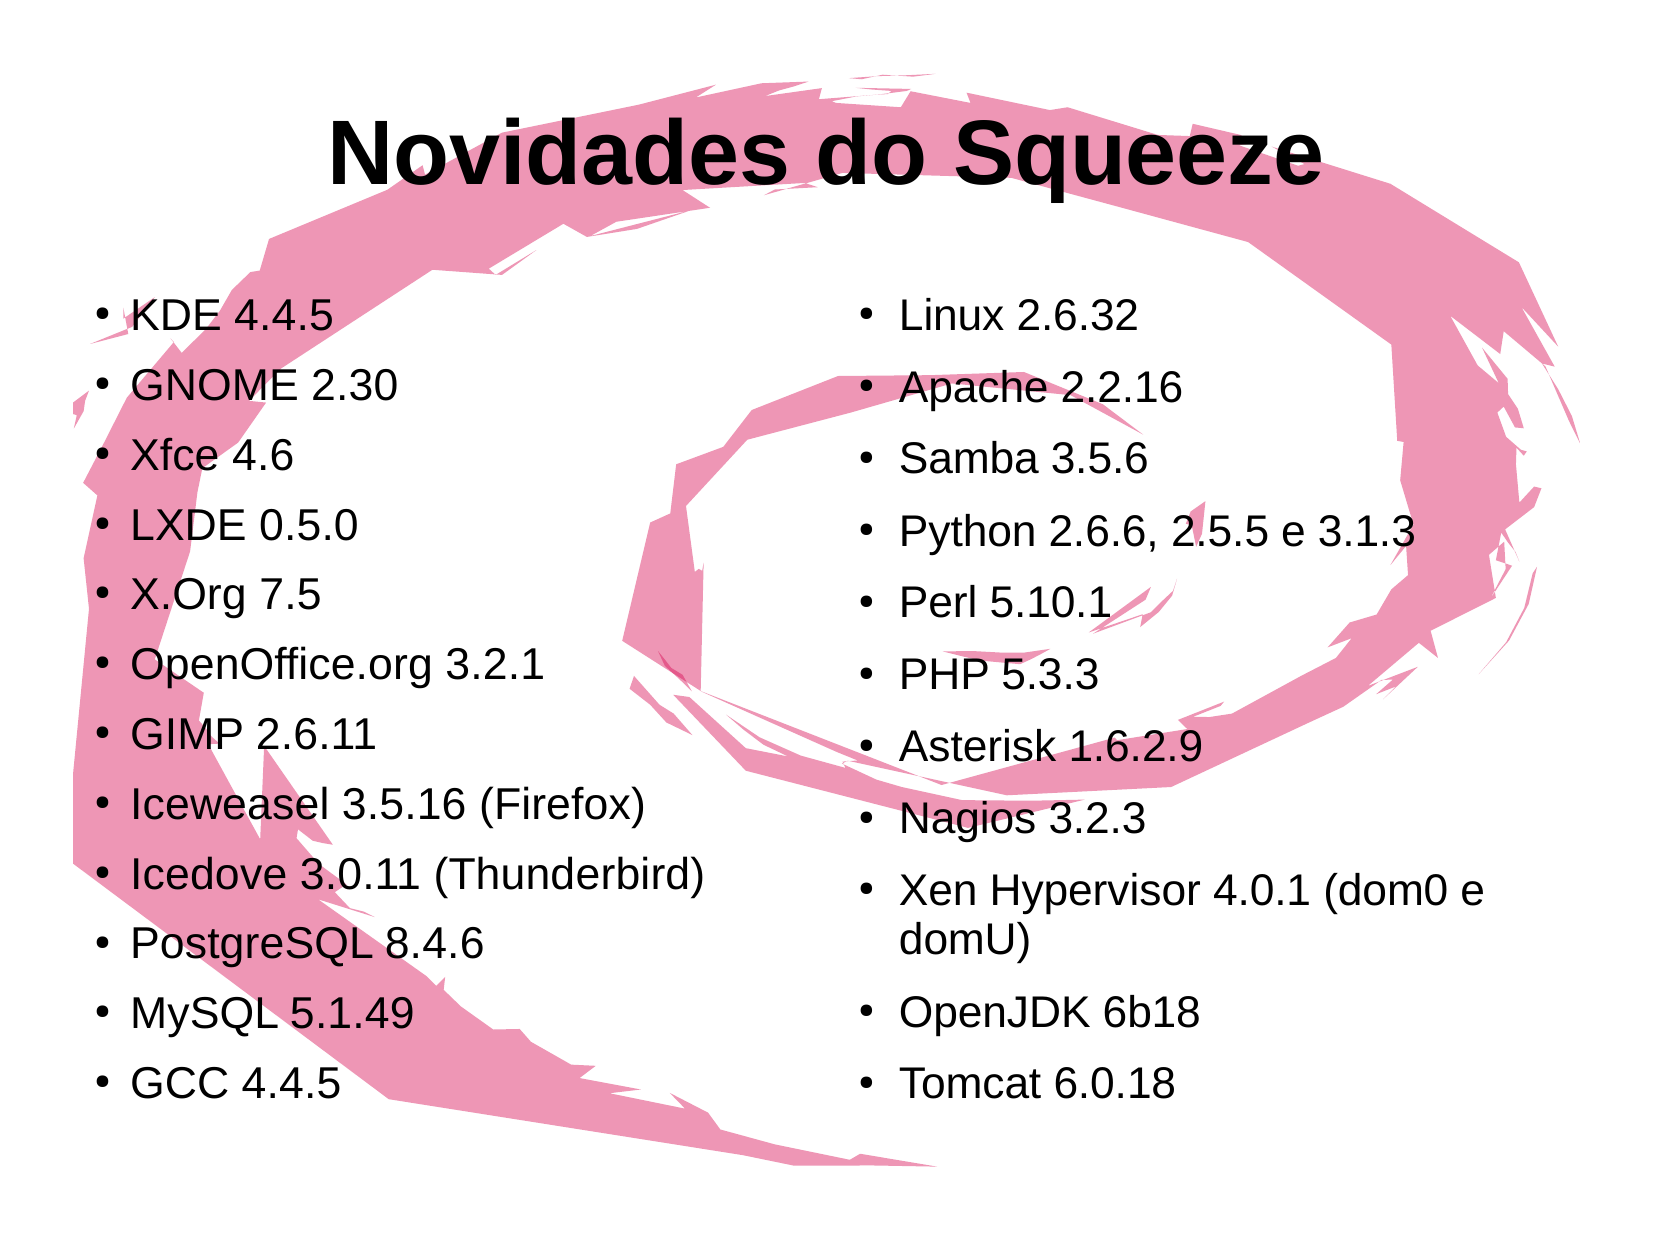

# Novidades do Squeeze
KDE 4.4.5
GNOME 2.30
Xfce 4.6
LXDE 0.5.0
X.Org 7.5
OpenOffice.org 3.2.1
GIMP 2.6.11
Iceweasel 3.5.16 (Firefox)
Icedove 3.0.11 (Thunderbird)
PostgreSQL 8.4.6
MySQL 5.1.49
GCC 4.4.5
Linux 2.6.32
Apache 2.2.16
Samba 3.5.6
Python 2.6.6, 2.5.5 e 3.1.3
Perl 5.10.1
PHP 5.3.3
Asterisk 1.6.2.9
Nagios 3.2.3
Xen Hypervisor 4.0.1 (dom0 e domU)
OpenJDK 6b18
Tomcat 6.0.18